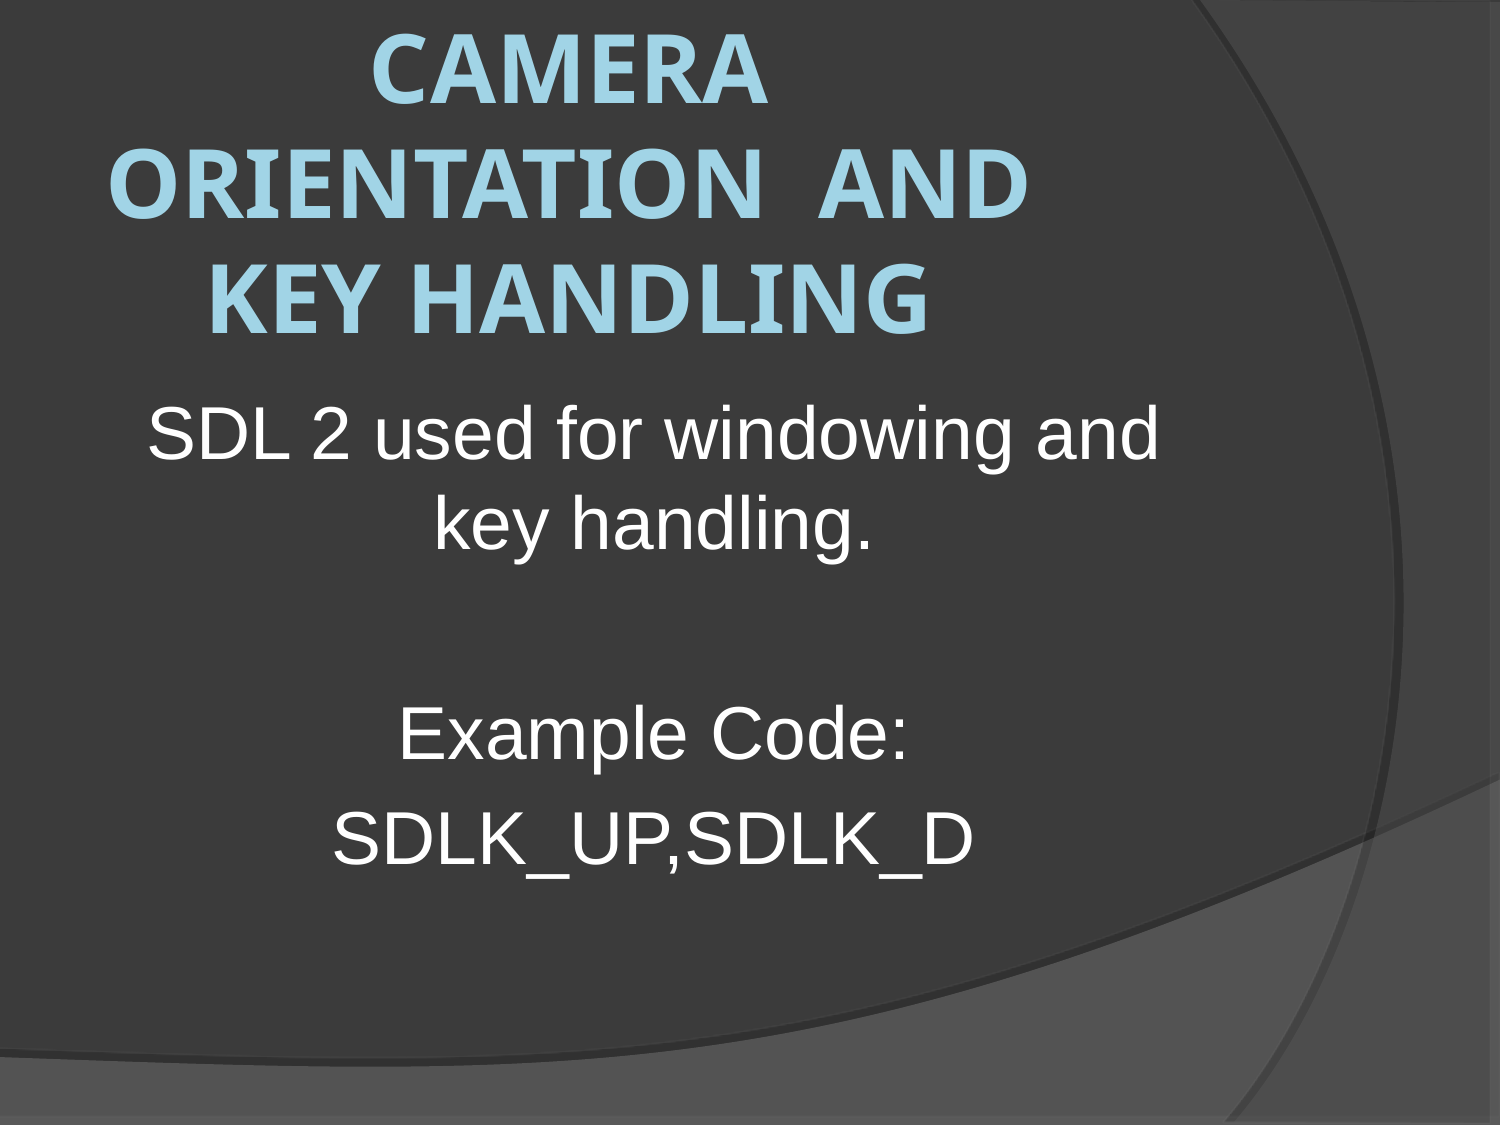

# CAMERA ORIENTATION AND KEY HANDLING
SDL 2 used for windowing and key handling.
Example Code:
SDLK_UP,SDLK_D